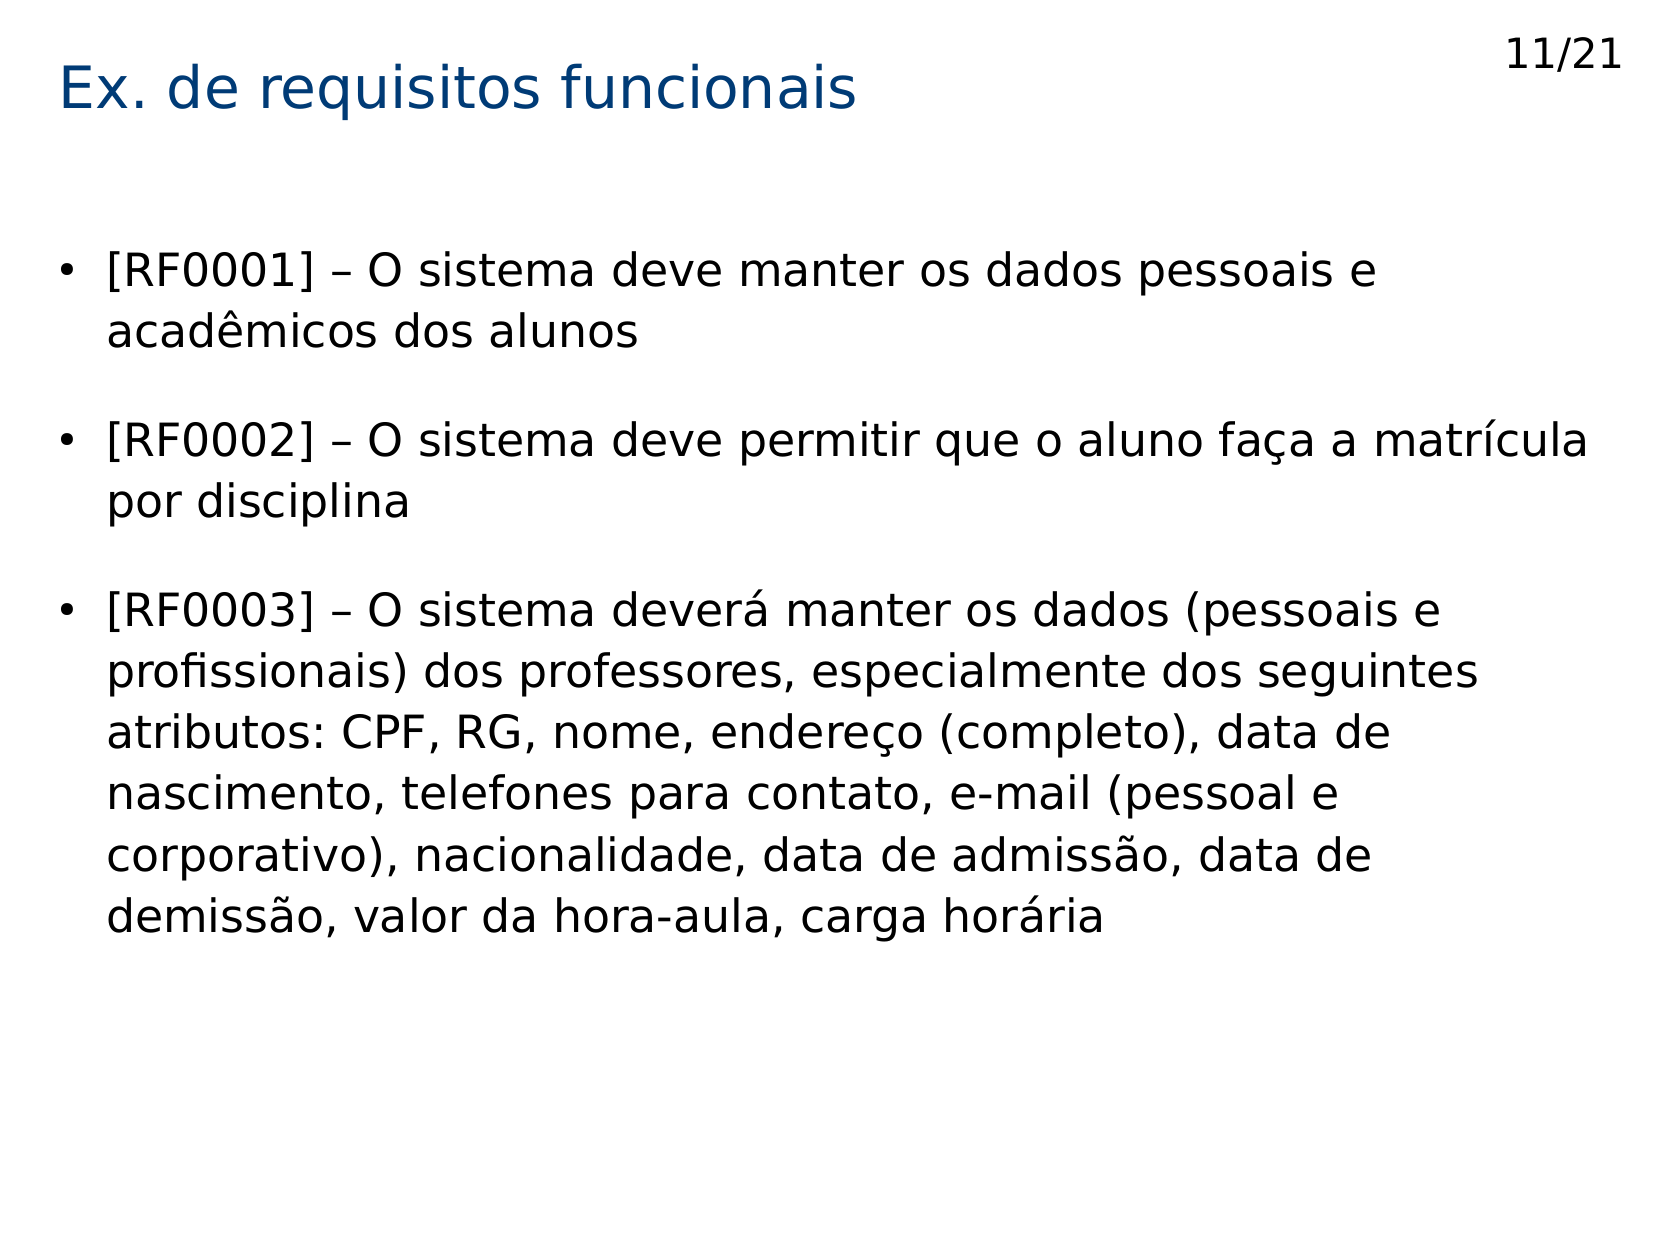

# Ex. de requisitos funcionais
11
[RF0001] – O sistema deve manter os dados pessoais e acadêmicos dos alunos
[RF0002] – O sistema deve permitir que o aluno faça a matrícula por disciplina
[RF0003] – O sistema deverá manter os dados (pessoais e profissionais) dos professores, especialmente dos seguintes atributos: CPF, RG, nome, endereço (completo), data de nascimento, telefones para contato, e-mail (pessoal e corporativo), nacionalidade, data de admissão, data de demissão, valor da hora-aula, carga horária